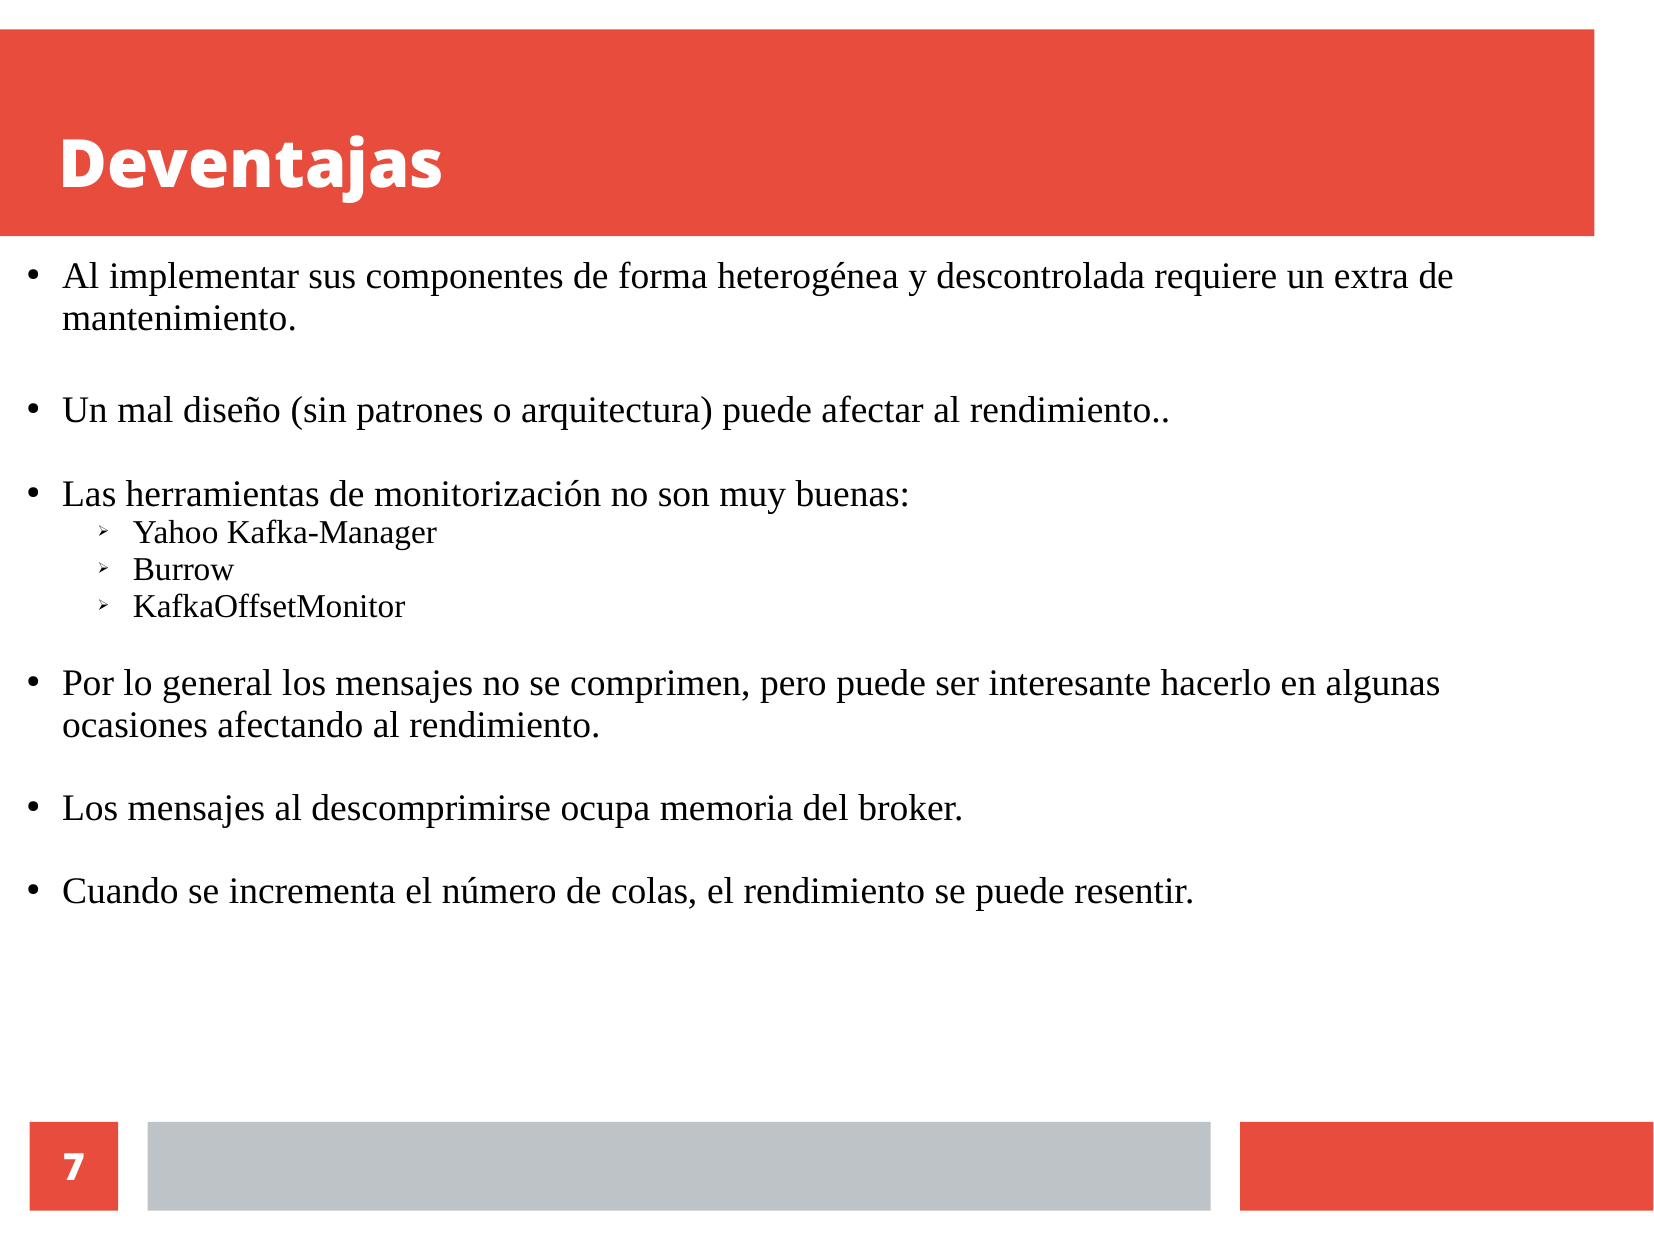

# Deventajas
Al implementar sus componentes de forma heterogénea y descontrolada requiere un extra de mantenimiento.
Un mal diseño (sin patrones o arquitectura) puede afectar al rendimiento..
Las herramientas de monitorización no son muy buenas:
Yahoo Kafka-Manager
Burrow
KafkaOffsetMonitor
Por lo general los mensajes no se comprimen, pero puede ser interesante hacerlo en algunas ocasiones afectando al rendimiento.
Los mensajes al descomprimirse ocupa memoria del broker.
Cuando se incrementa el número de colas, el rendimiento se puede resentir.
7